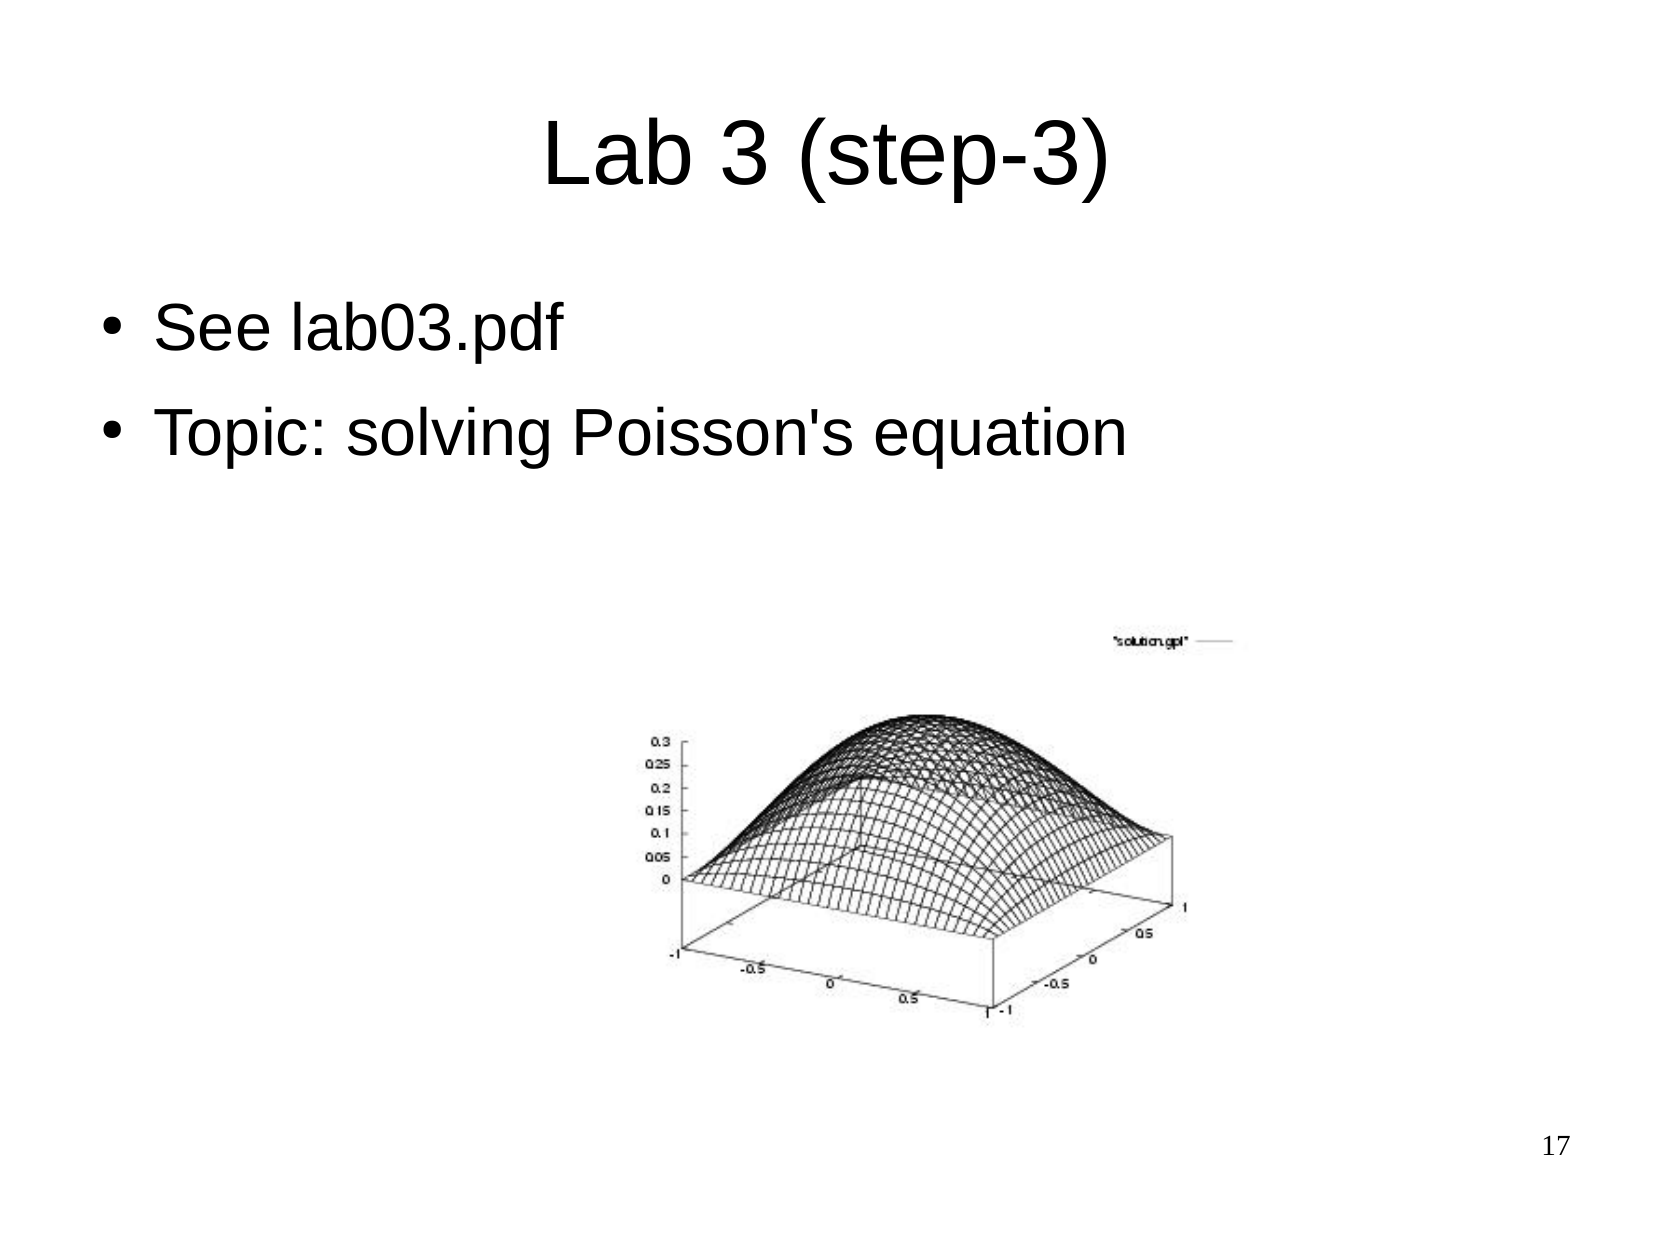

# Lab 3 (step-3)
See lab03.pdf
Topic: solving Poisson's equation
17